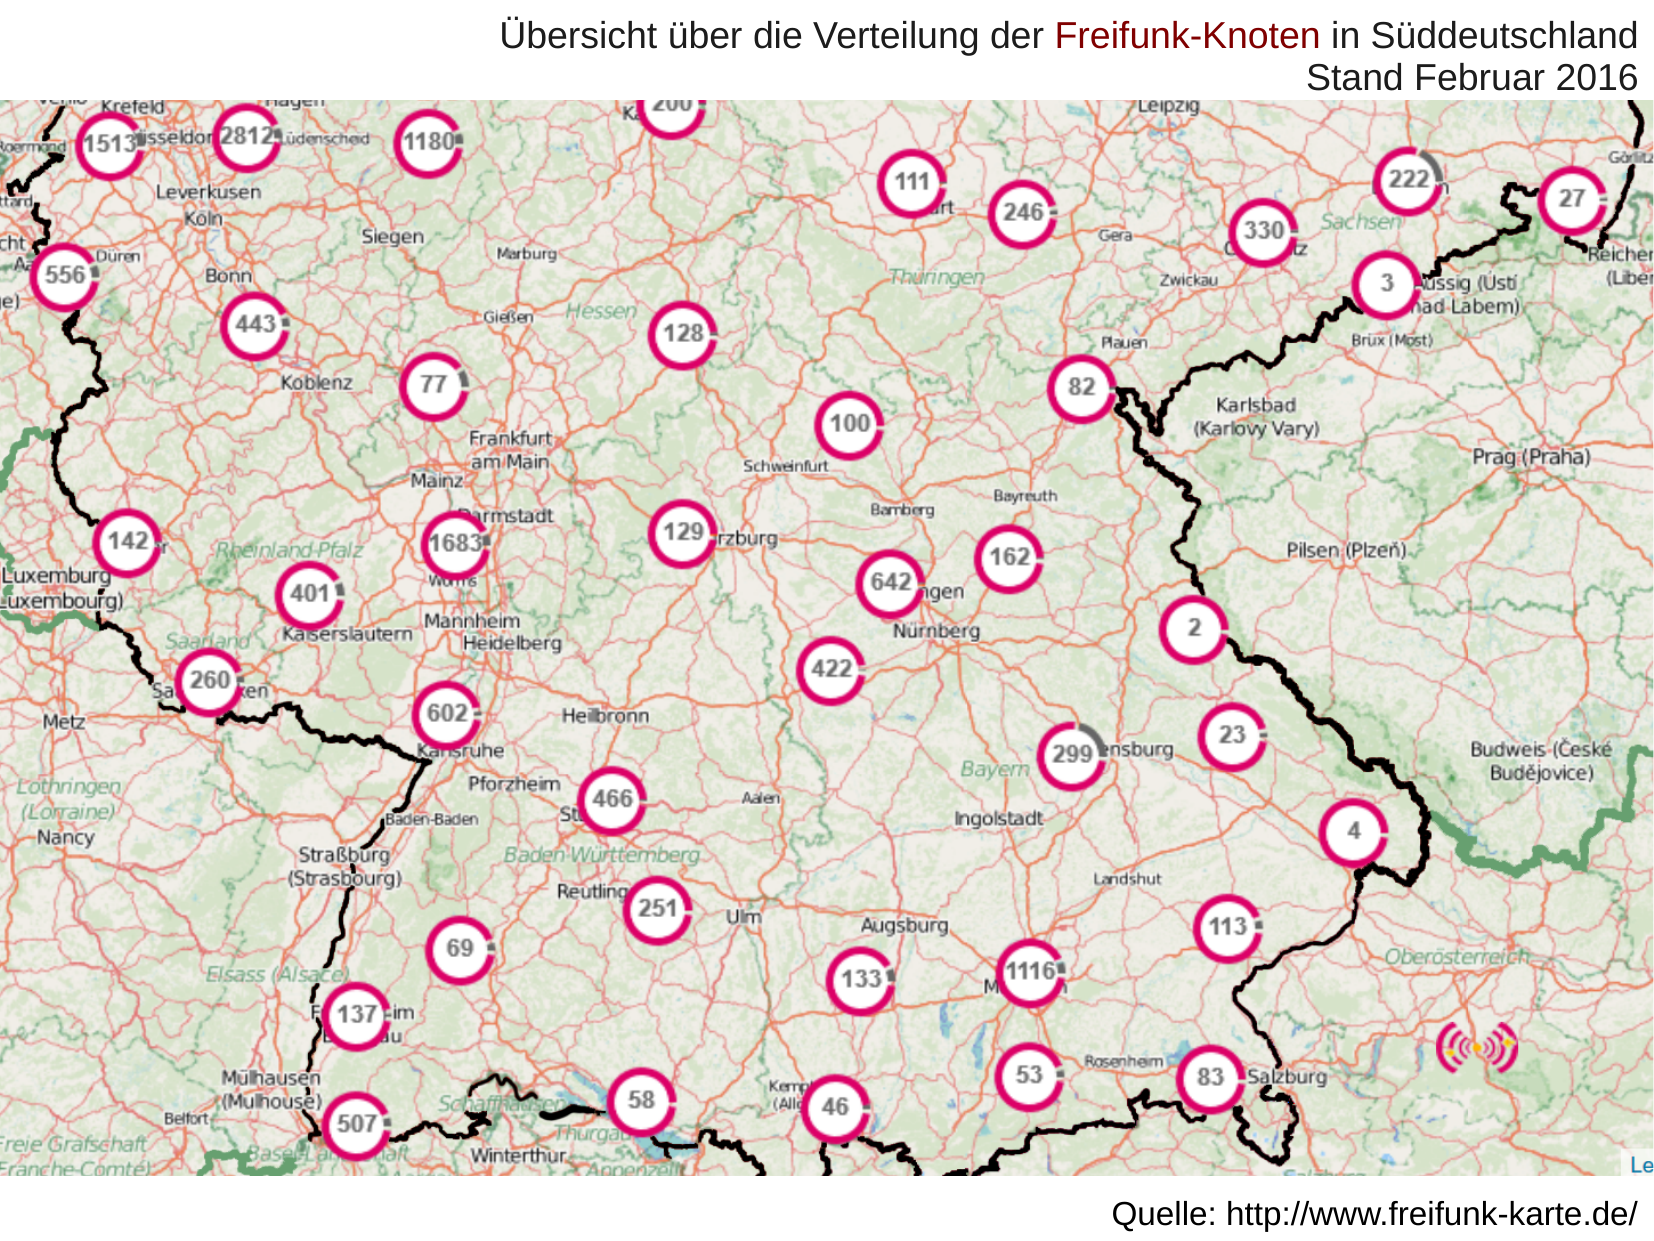

Übersicht über die Verteilung der Freifunk-Knoten in Süddeutschland
Stand Februar 2016
Quelle: http://www.freifunk-karte.de/